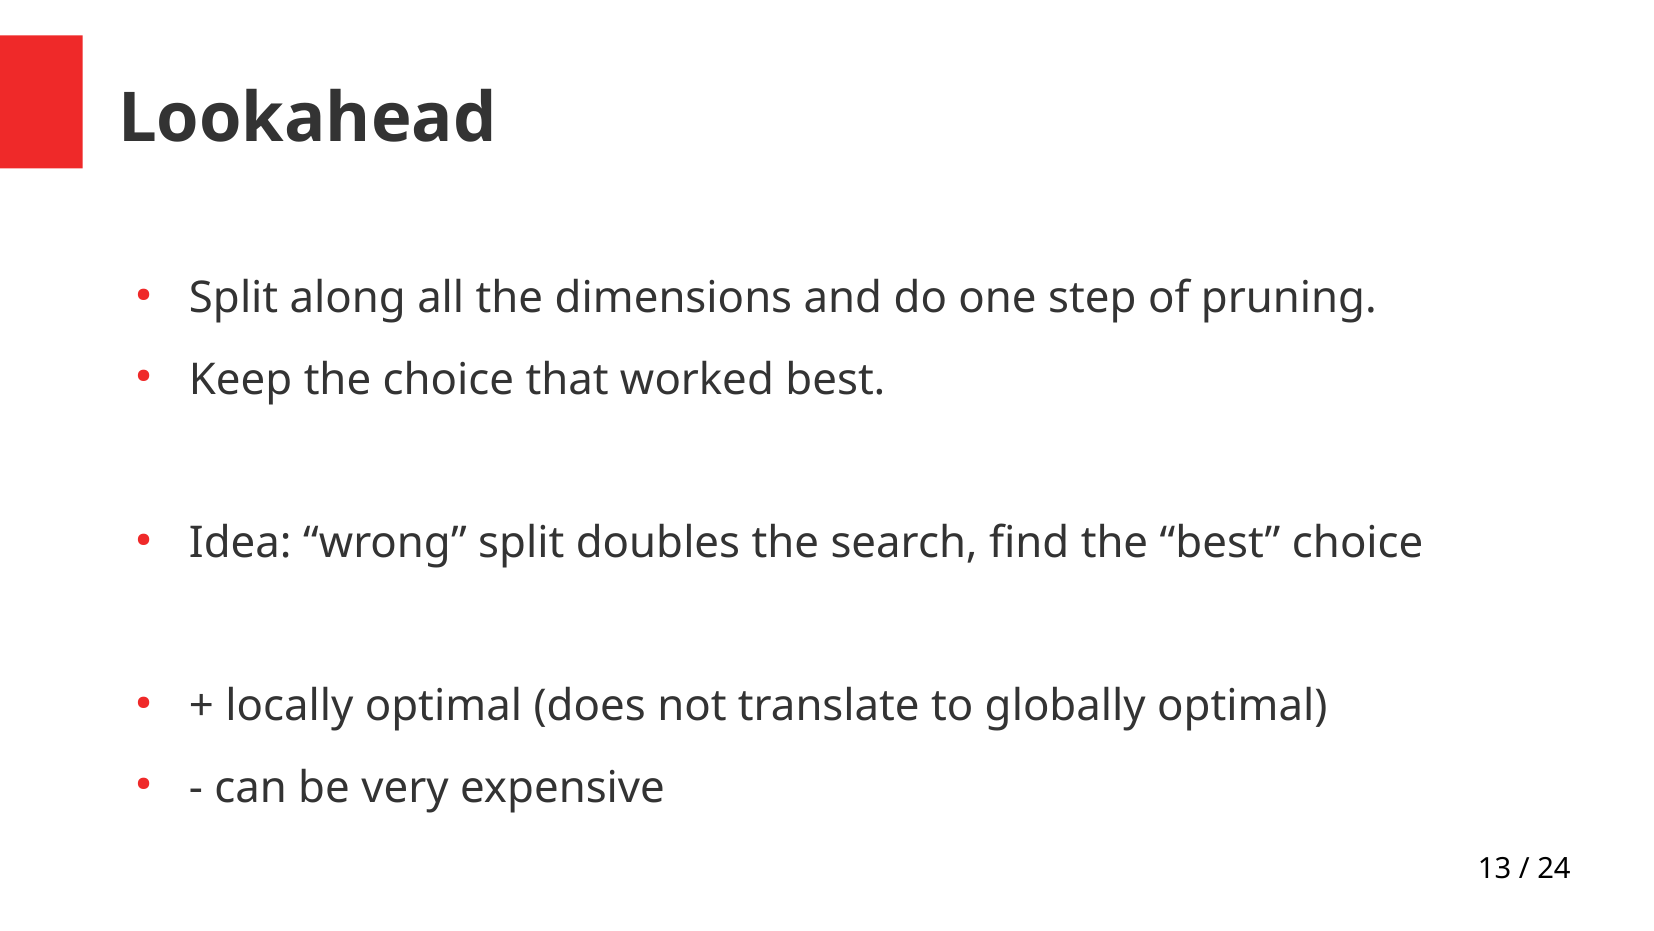

# Lookahead
Split along all the dimensions and do one step of pruning.
Keep the choice that worked best.
Idea: “wrong” split doubles the search, find the “best” choice
+ locally optimal (does not translate to globally optimal)
- can be very expensive
13